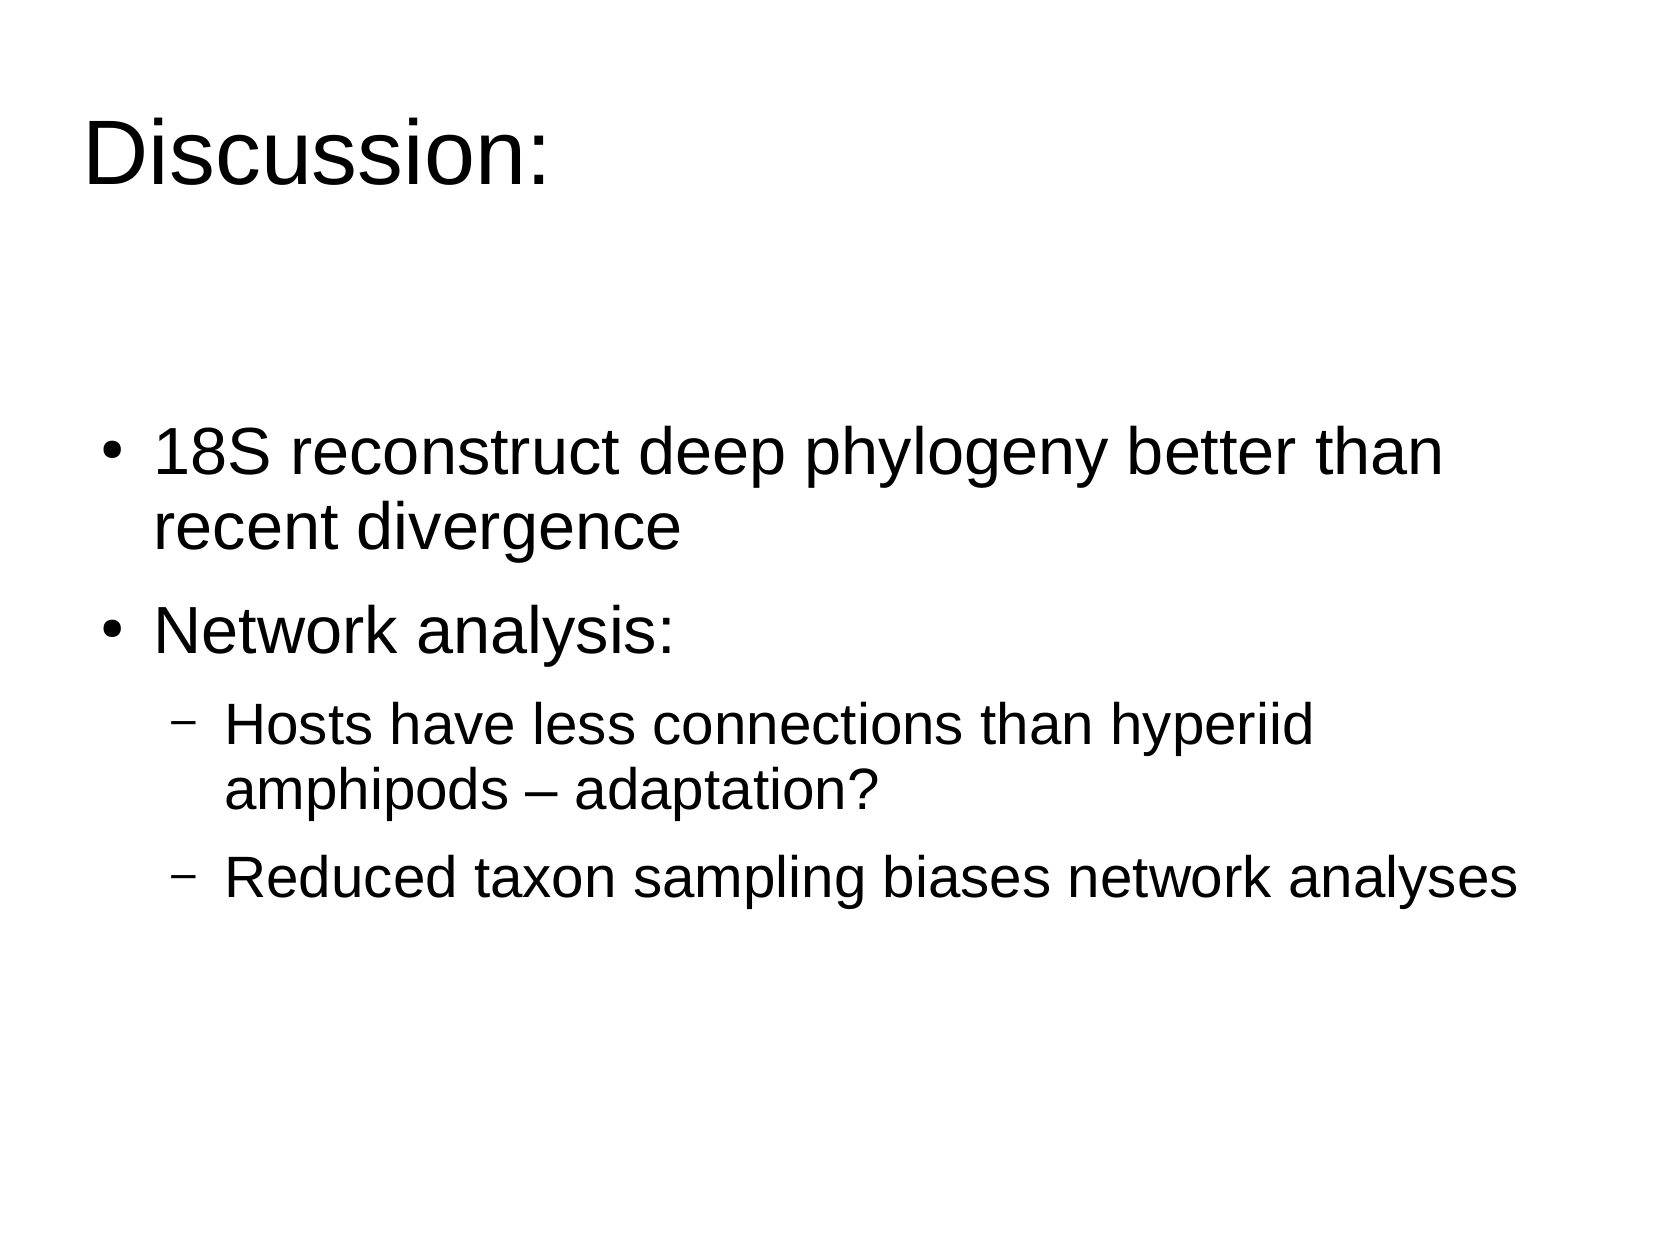

# Discussion:
18S reconstruct deep phylogeny better than recent divergence
Network analysis:
Hosts have less connections than hyperiid amphipods – adaptation?
Reduced taxon sampling biases network analyses